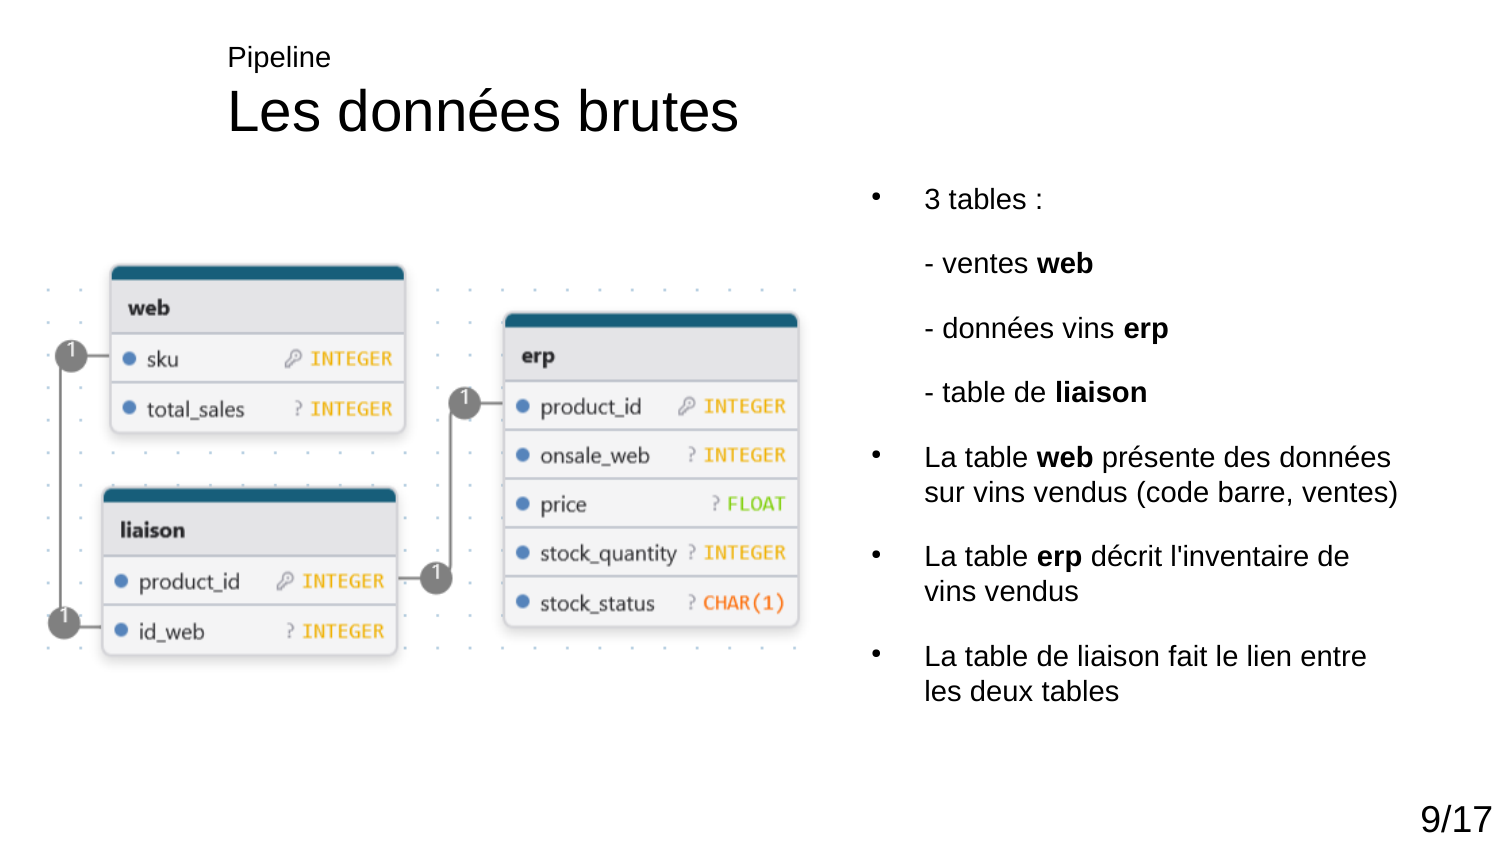

# Pipeline Les données brutes
3 tables :
- ventes web
- données vins erp
- table de liaison
La table web présente des données sur vins vendus (code barre, ventes)
La table erp décrit l'inventaire de vins vendus
La table de liaison fait le lien entre les deux tables
9/17